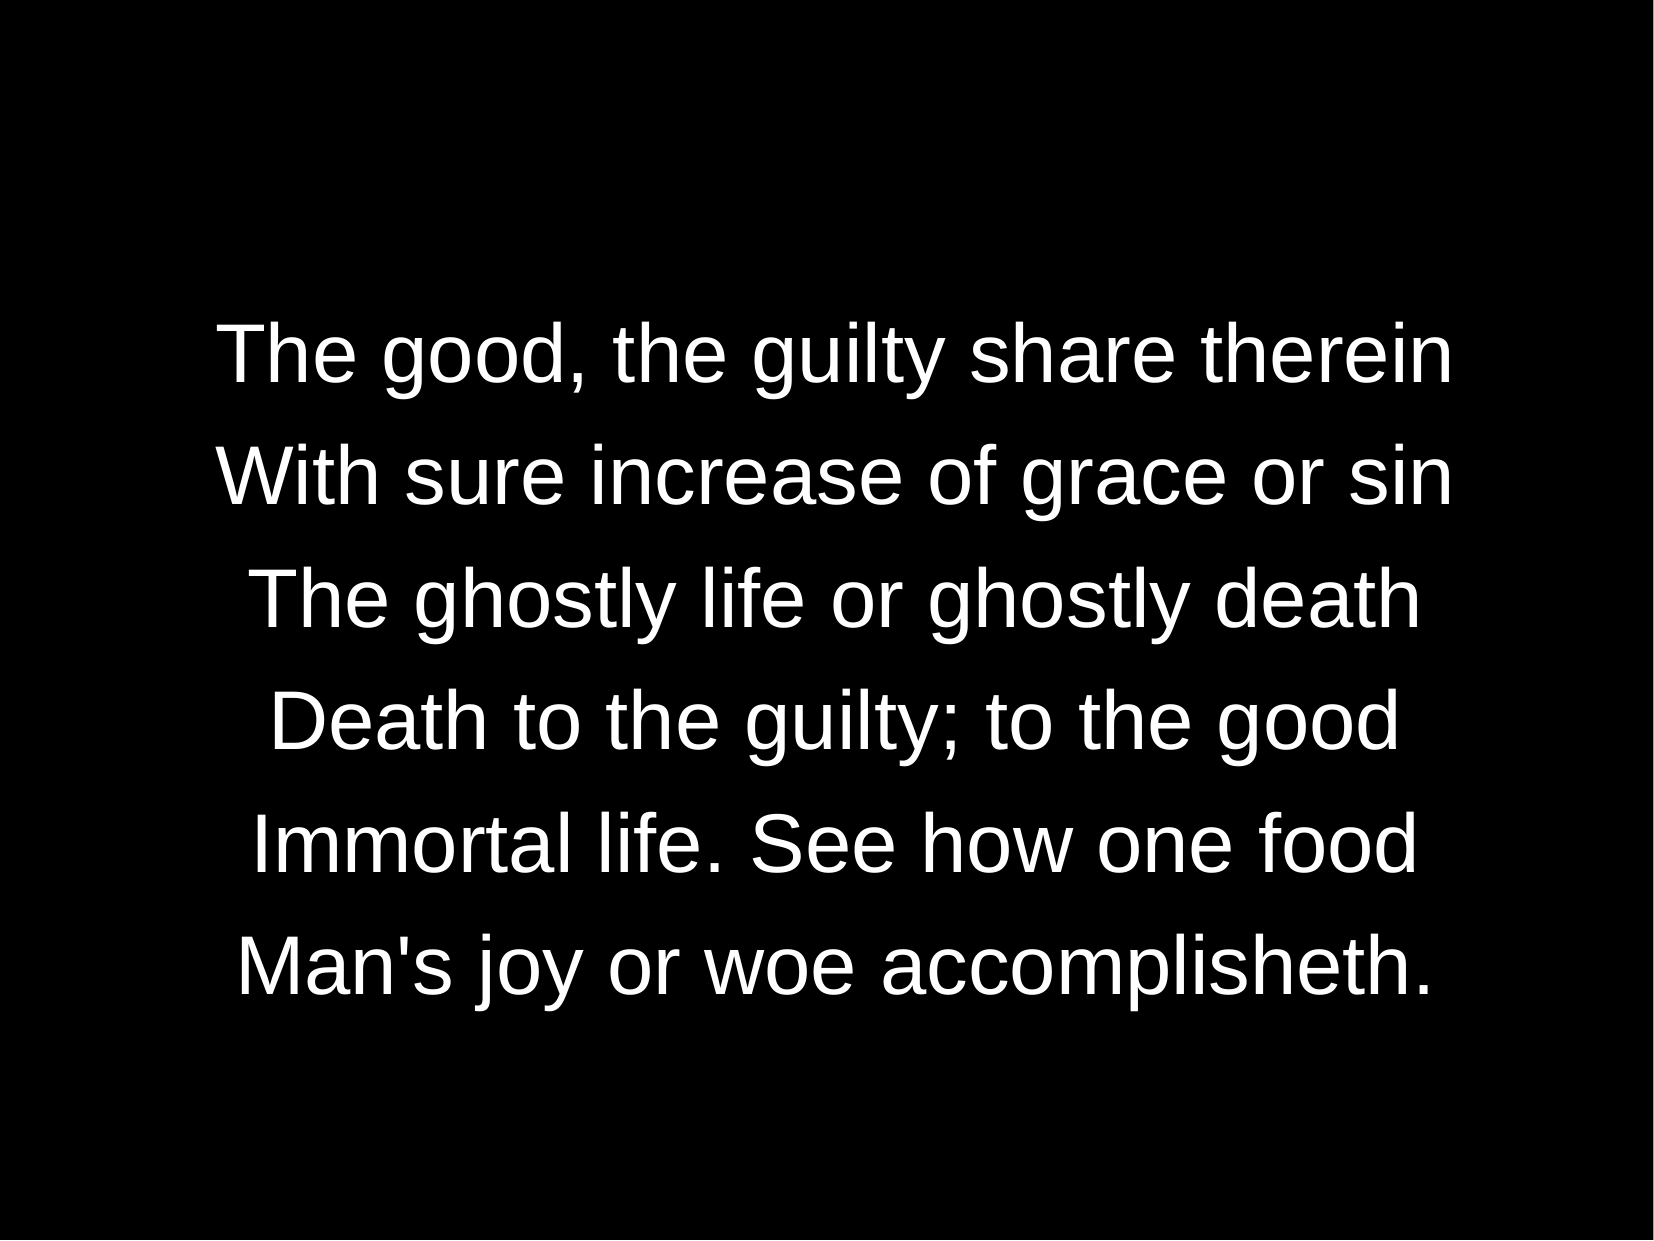

#
The good, the guilty share therein
With sure increase of grace or sin
The ghostly life or ghostly death
Death to the guilty; to the good
Immortal life. See how one food
Man's joy or woe accomplisheth.